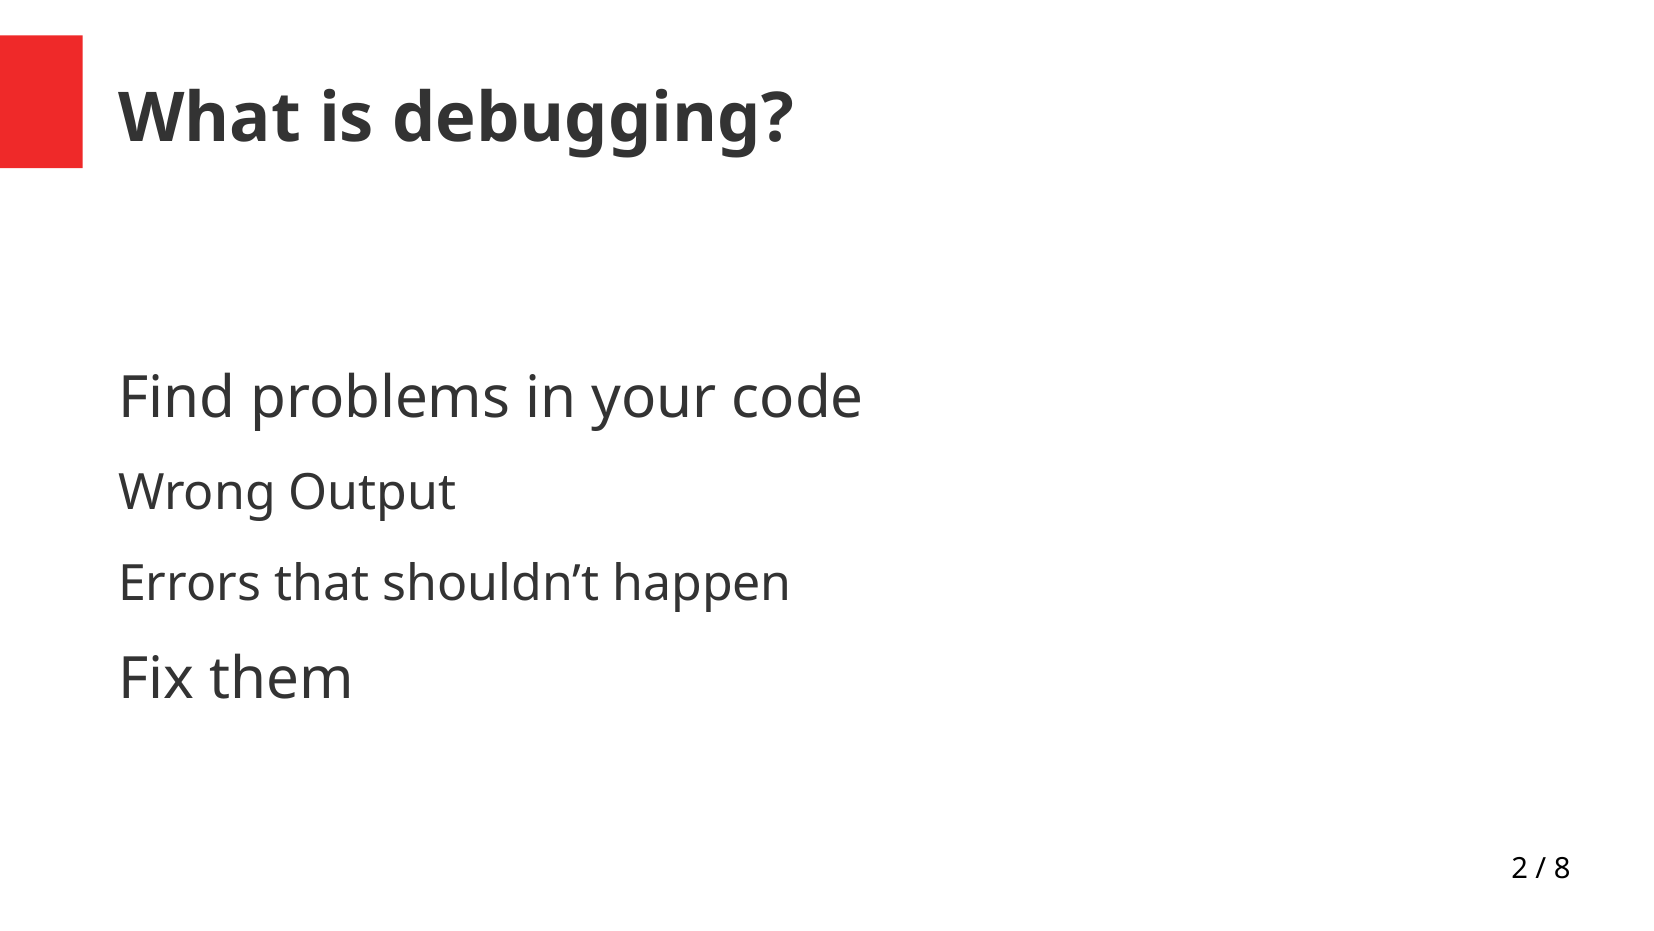

# What is debugging?
Find problems in your code
Wrong Output
Errors that shouldn’t happen
Fix them
2